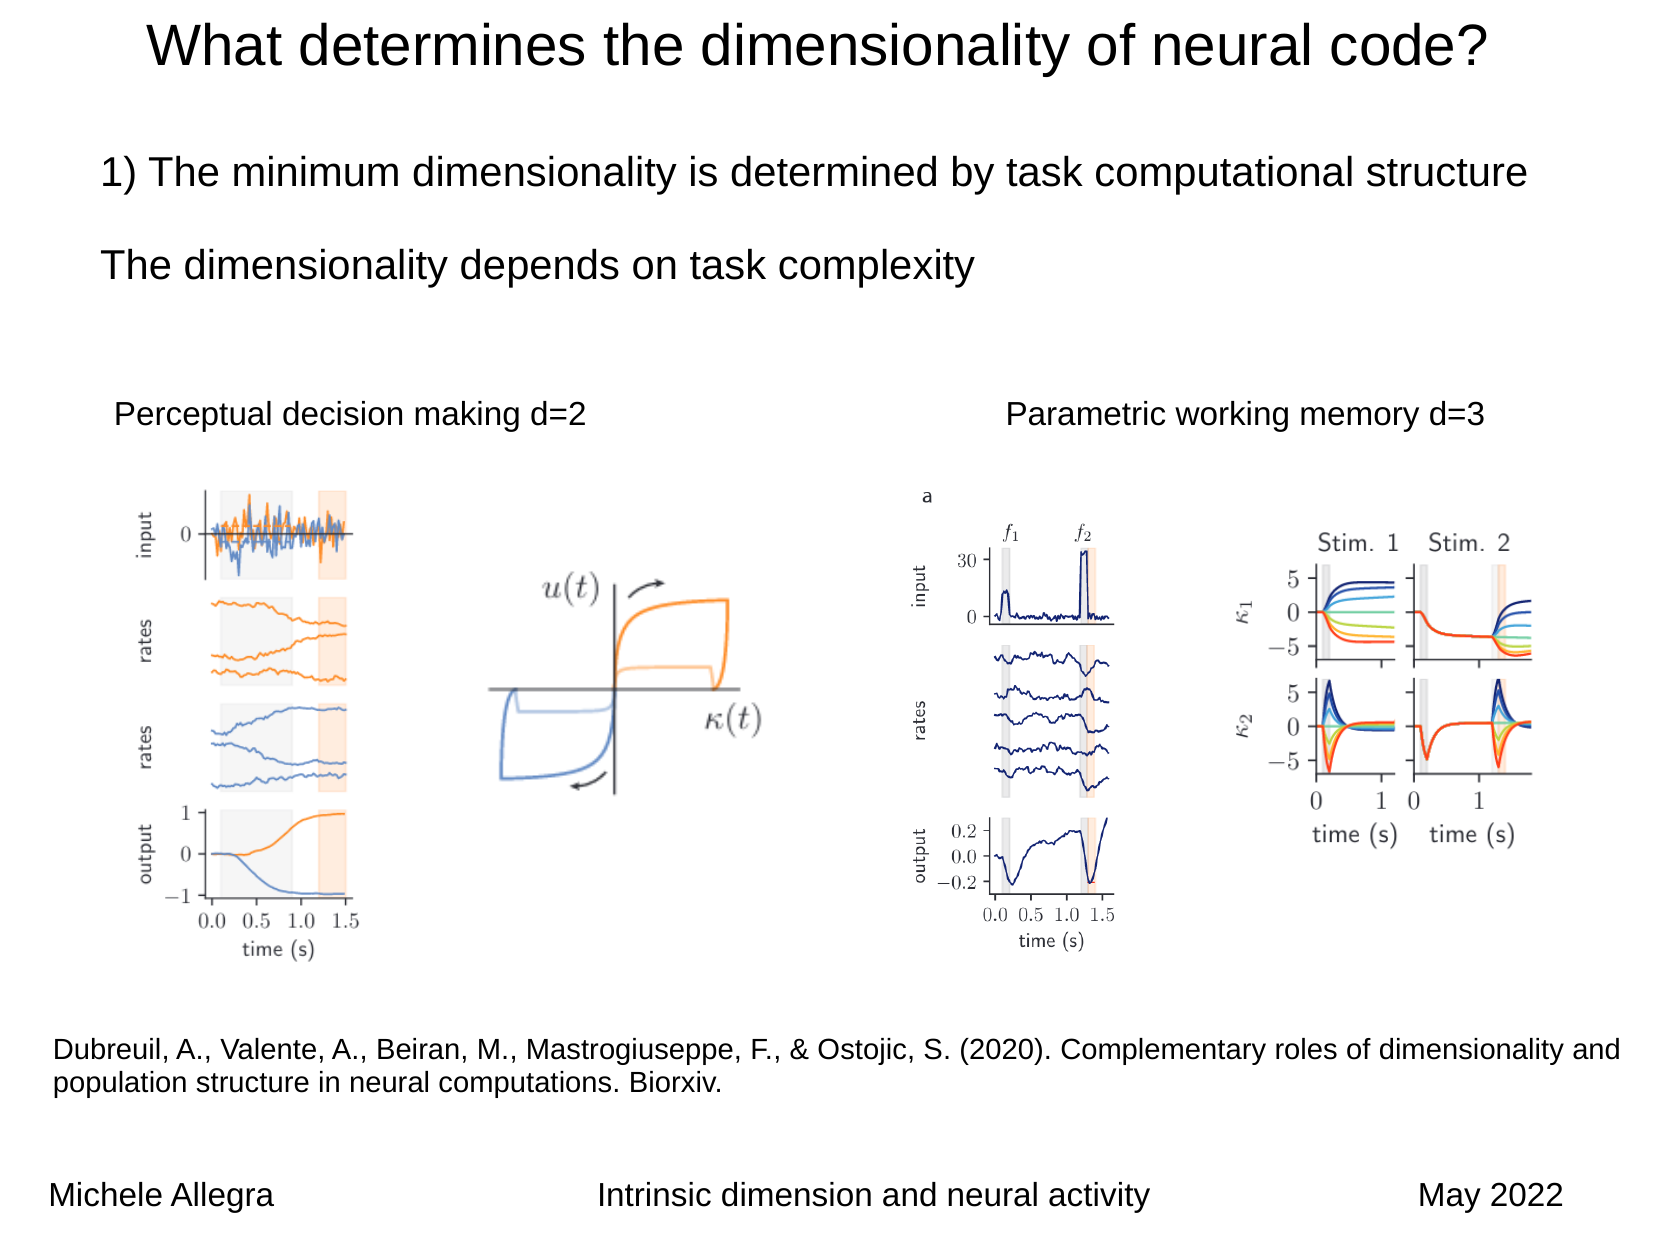

# What determines the dimensionality of neural code?
1) The minimum dimensionality is determined by task computational structure
The dimensionality depends on task complexity
Perceptual decision making d=2
Parametric working memory d=3
Dubreuil, A., Valente, A., Beiran, M., Mastrogiuseppe, F., & Ostojic, S. (2020). Complementary roles of dimensionality and population structure in neural computations. Biorxiv.
Michele Allegra Intrinsic dimension and neural activity May 2022